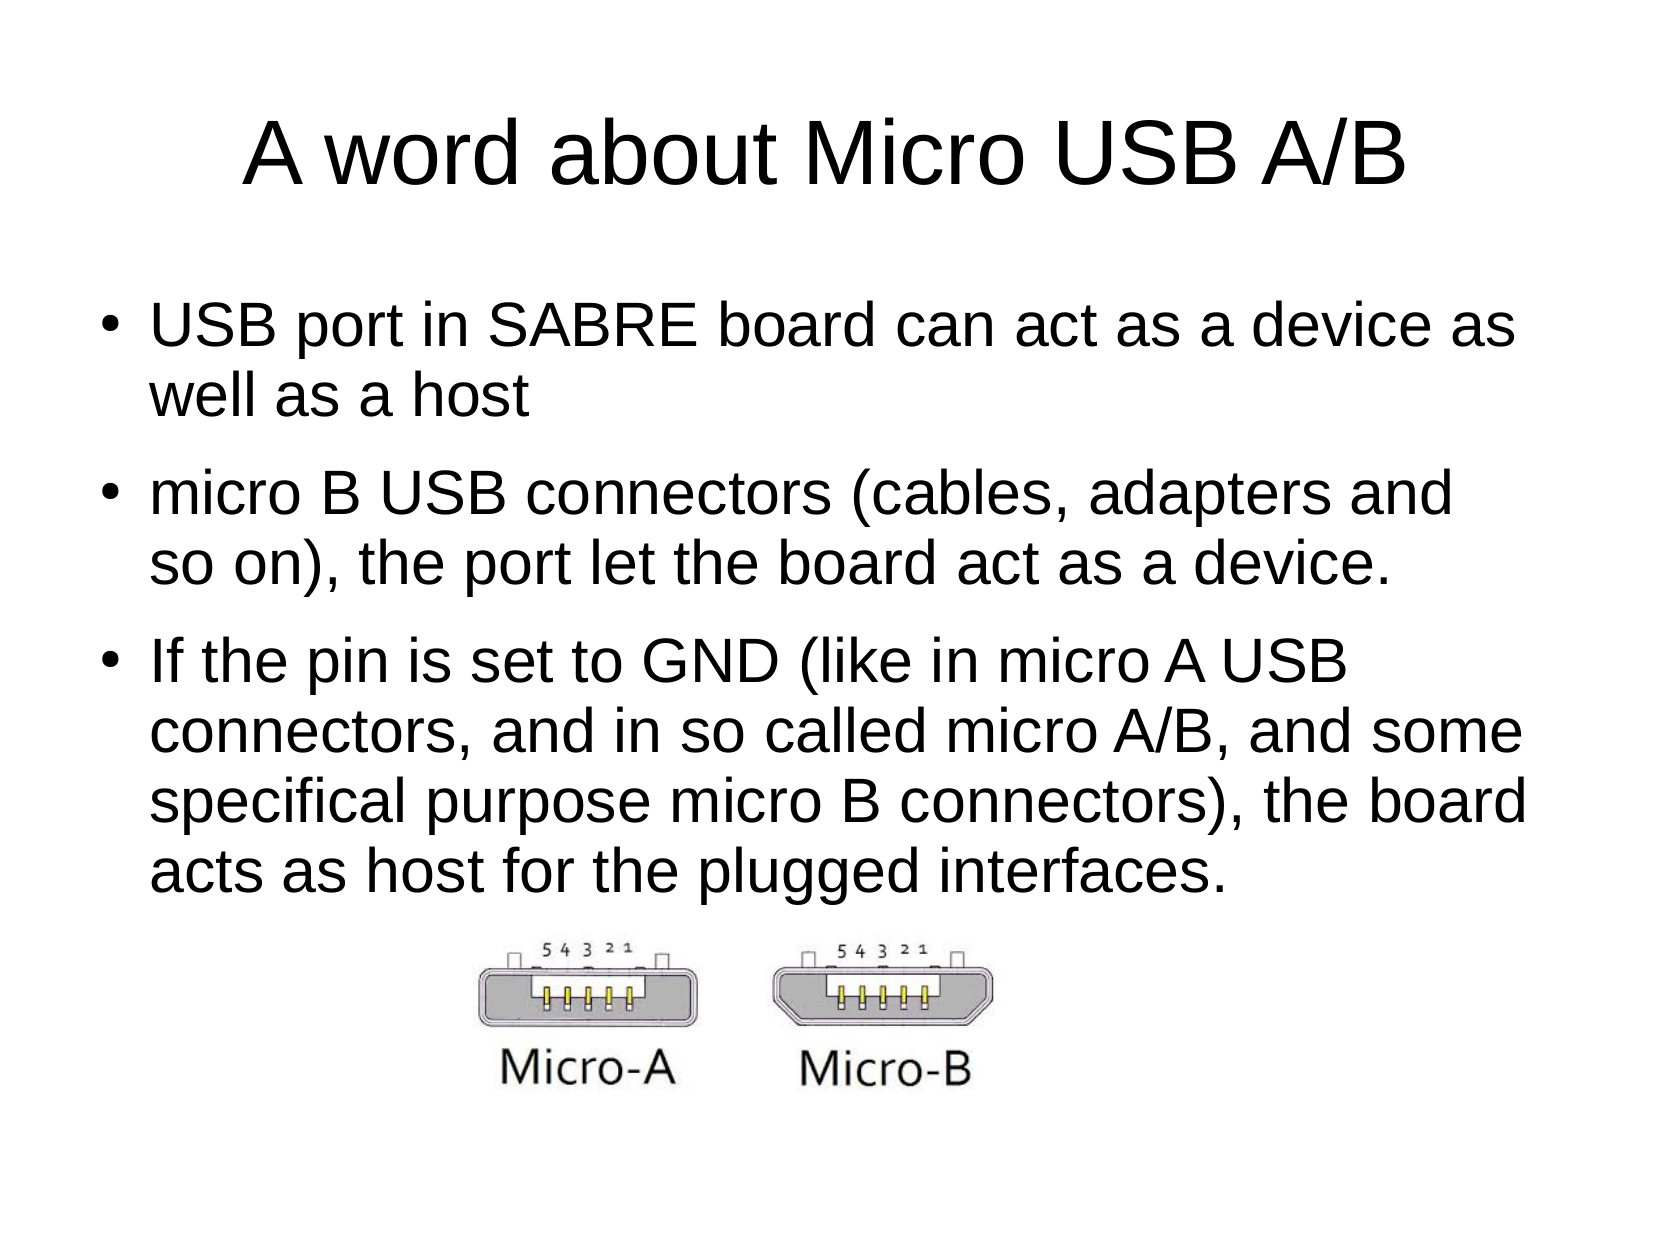

# A word about Micro USB A/B
USB port in SABRE board can act as a device as well as a host
micro B USB connectors (cables, adapters and so on), the port let the board act as a device.
If the pin is set to GND (like in micro A USB connectors, and in so called micro A/B, and some specifical purpose micro B connectors), the board acts as host for the plugged interfaces.